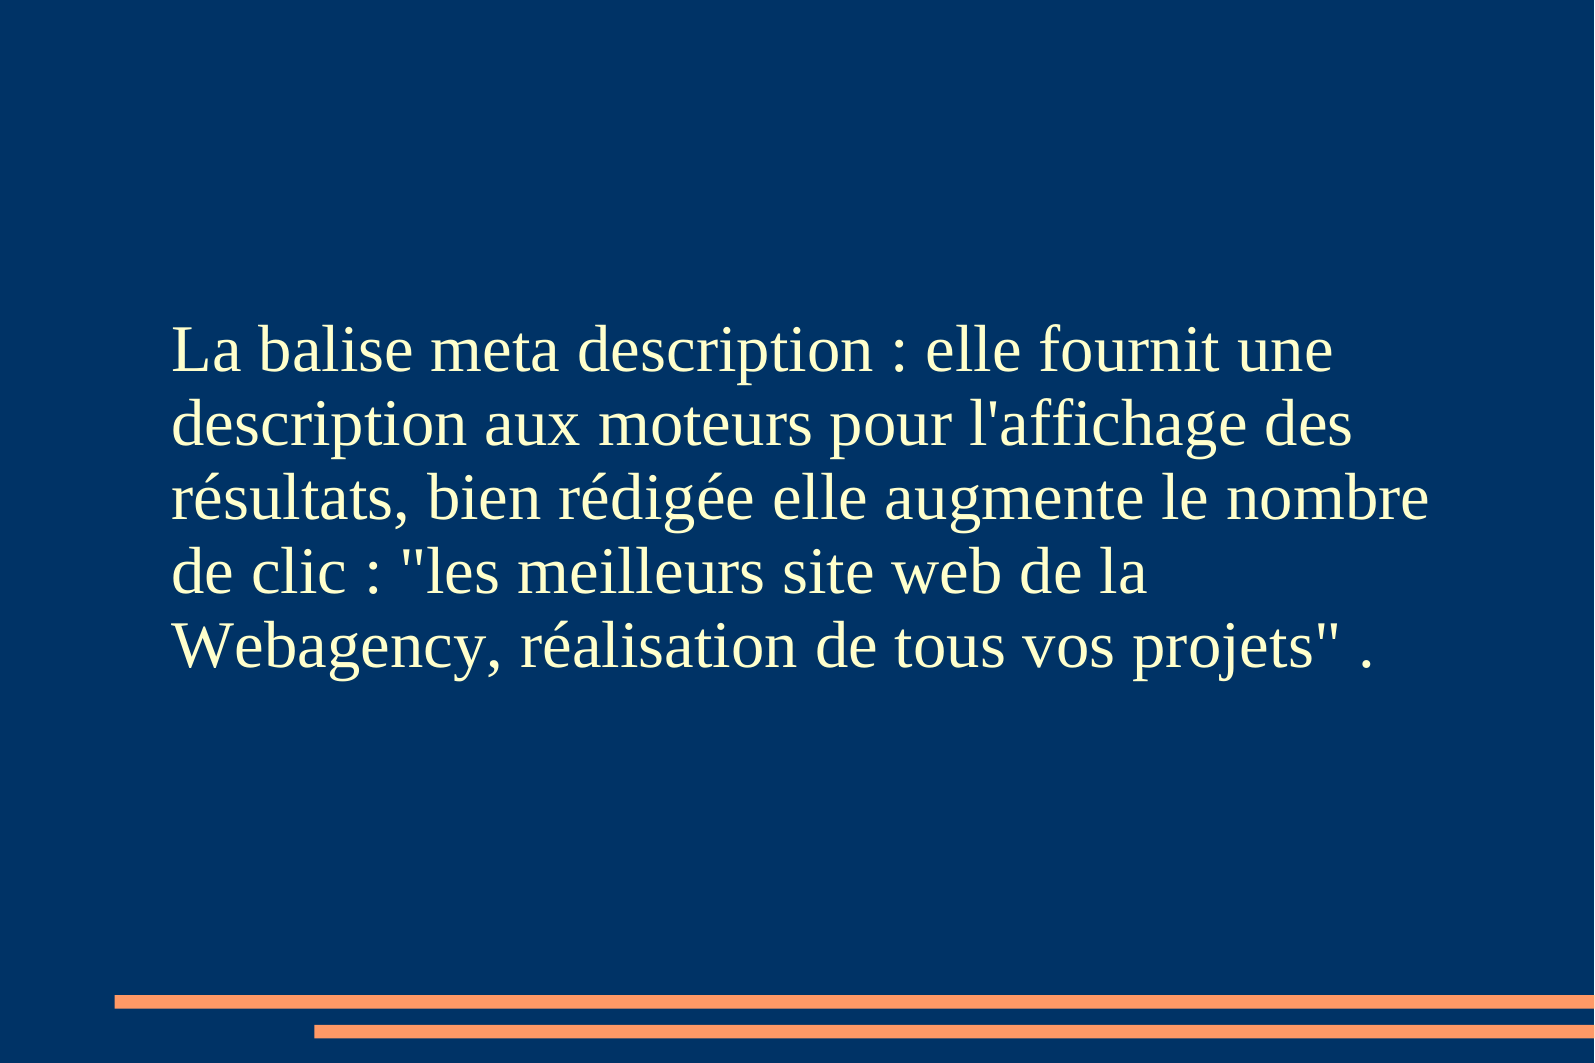

# La balise meta description : elle fournit une description aux moteurs pour l'affichage des résultats, bien rédigée elle augmente le nombre de clic : "les meilleurs site web de la Webagency, réalisation de tous vos projets" .